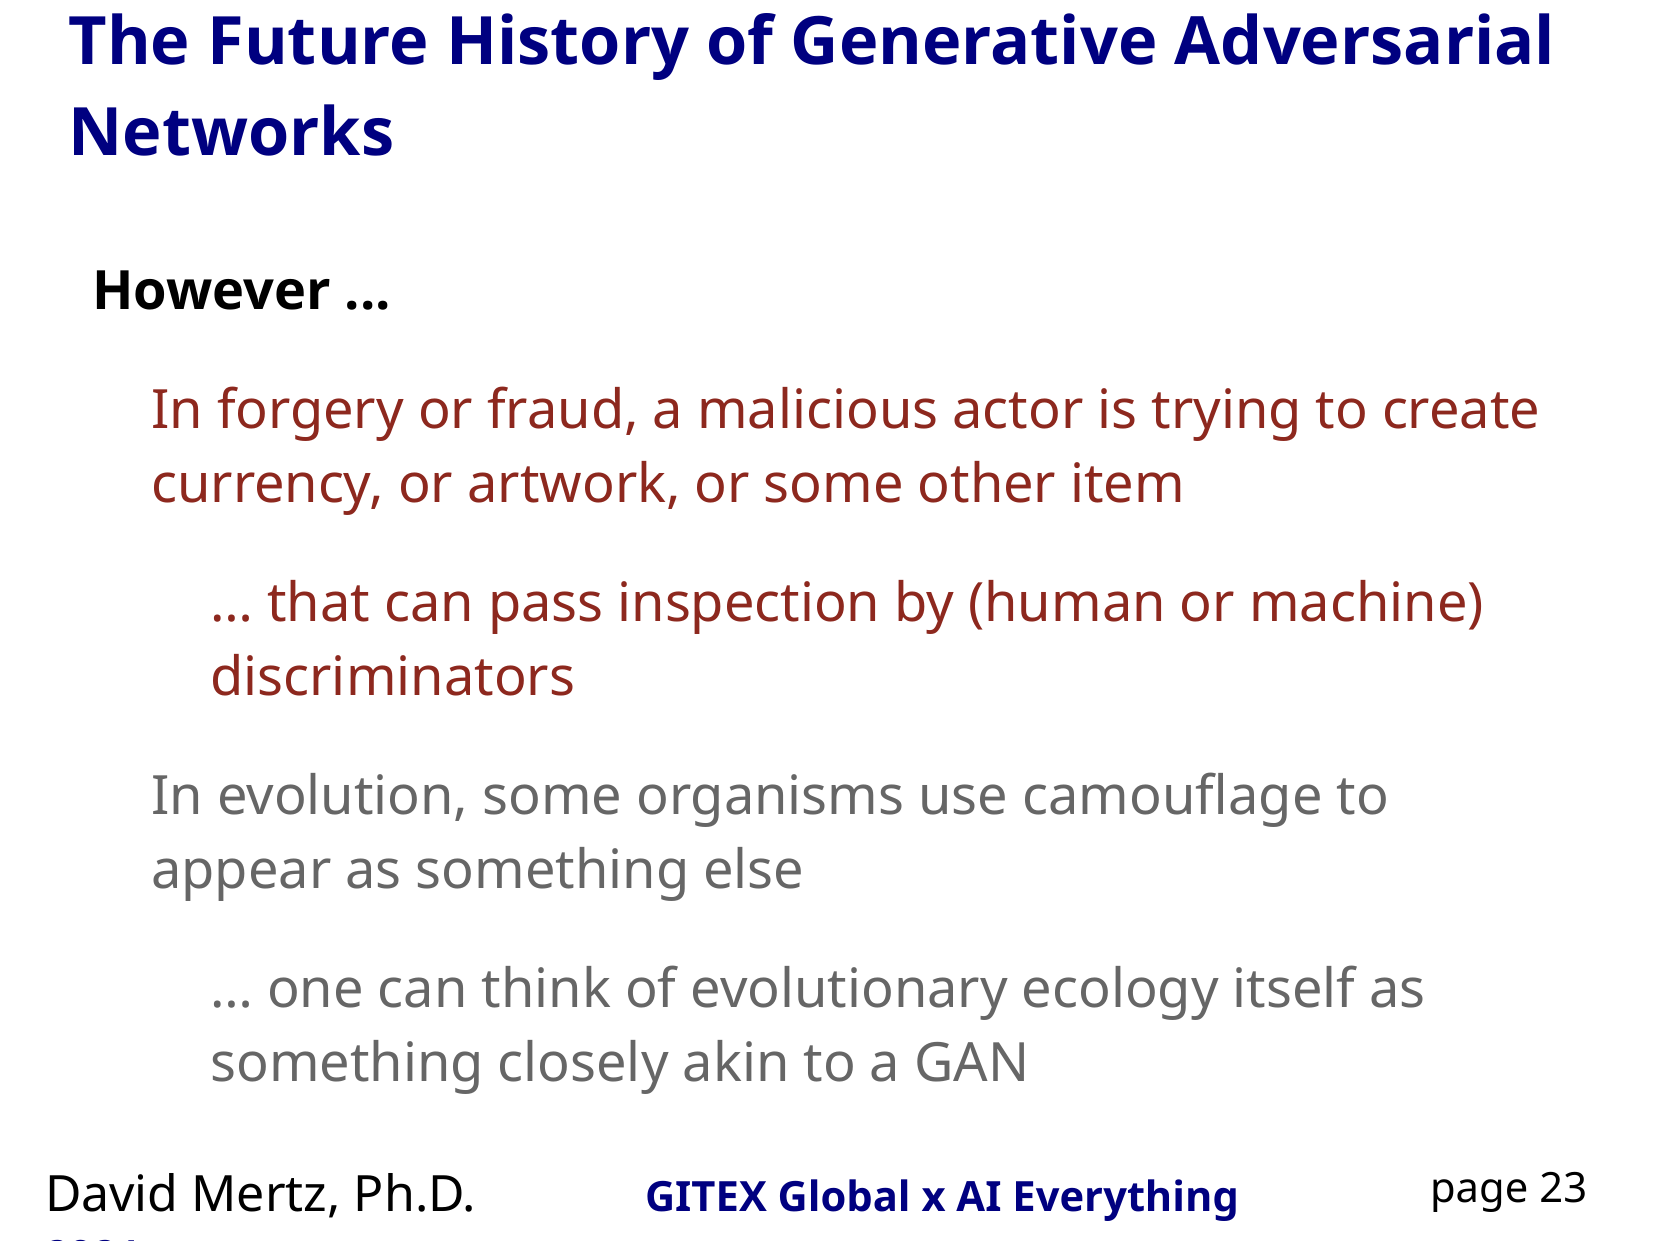

# However ...
In forgery or fraud, a malicious actor is trying to create currency, or artwork, or some other item
… that can pass inspection by (human or machine) discriminators
In evolution, some organisms use camouflage to appear as something else
… one can think of evolutionary ecology itself as something closely akin to a GAN